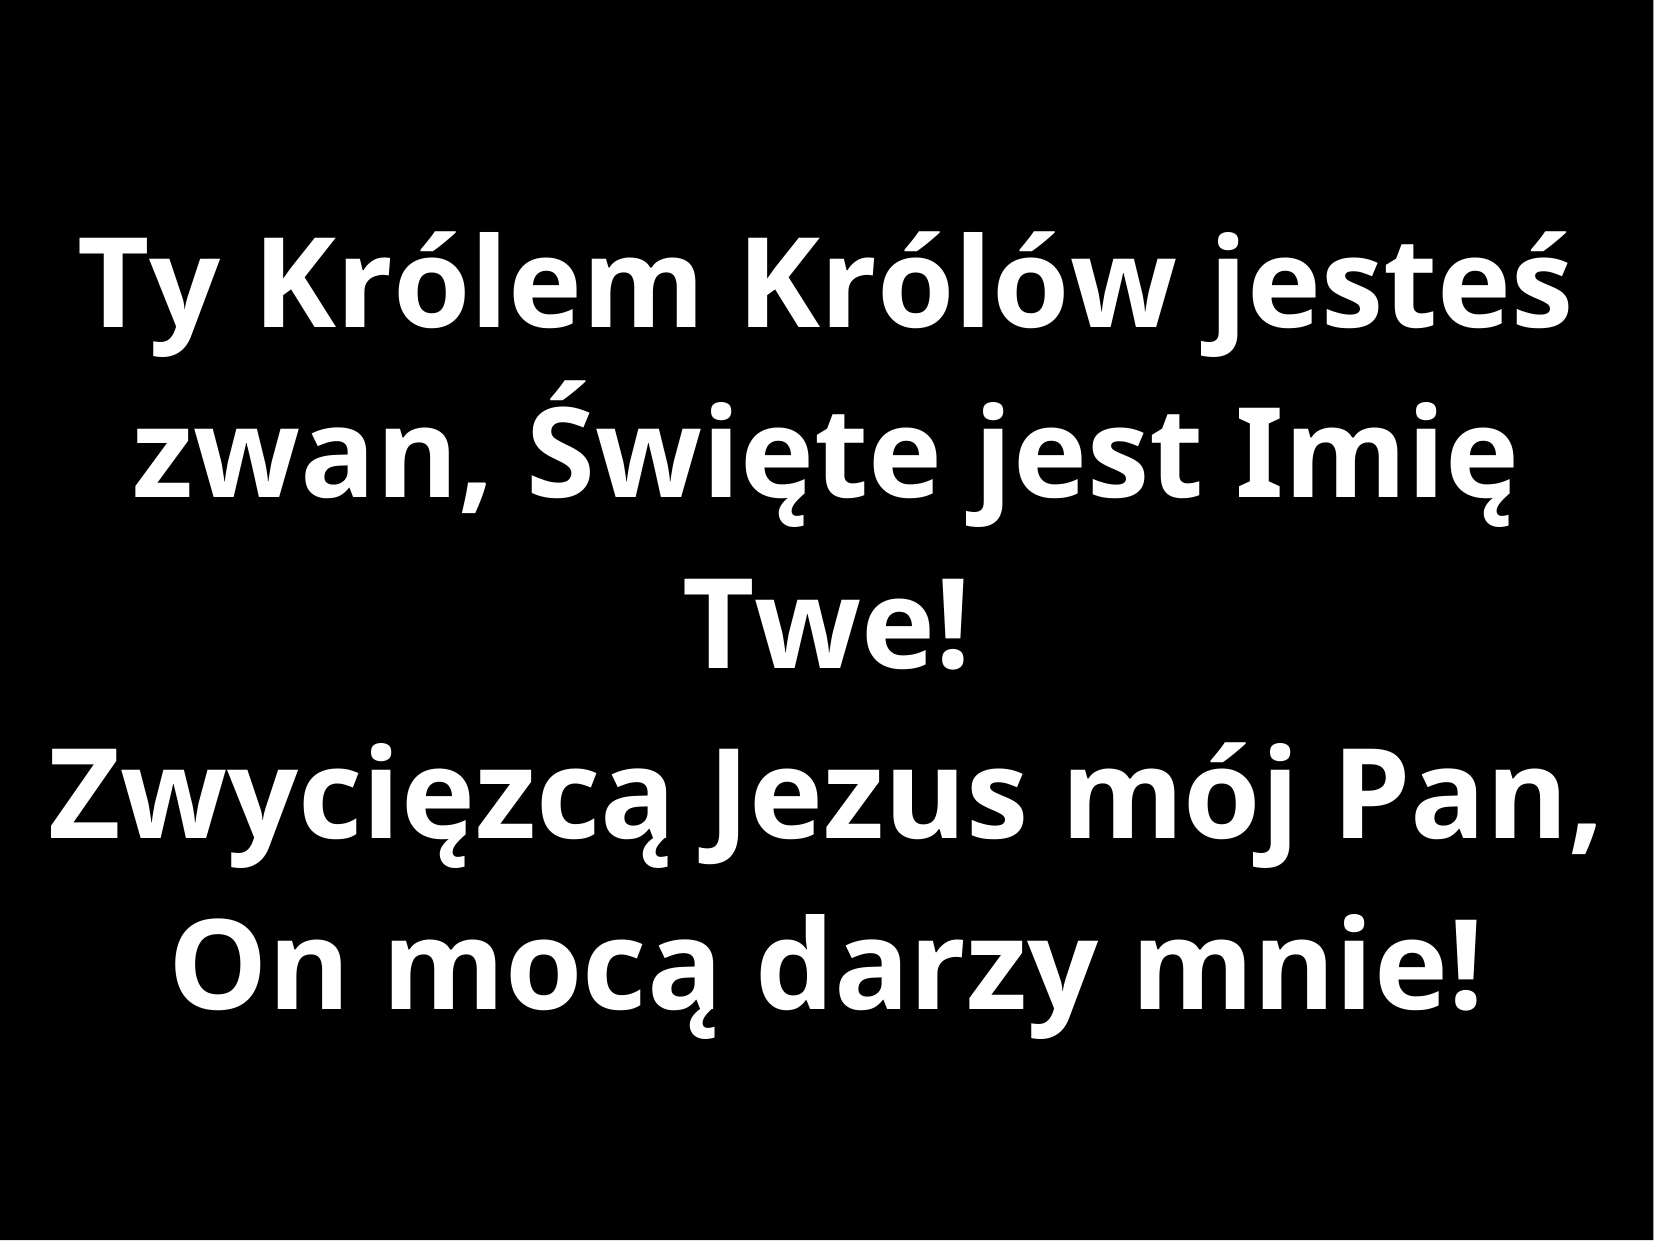

# Ty Królem Królów jesteś zwan, Święte jest Imię Twe! Zwycięzcą Jezus mój Pan, On mocą darzy mnie!